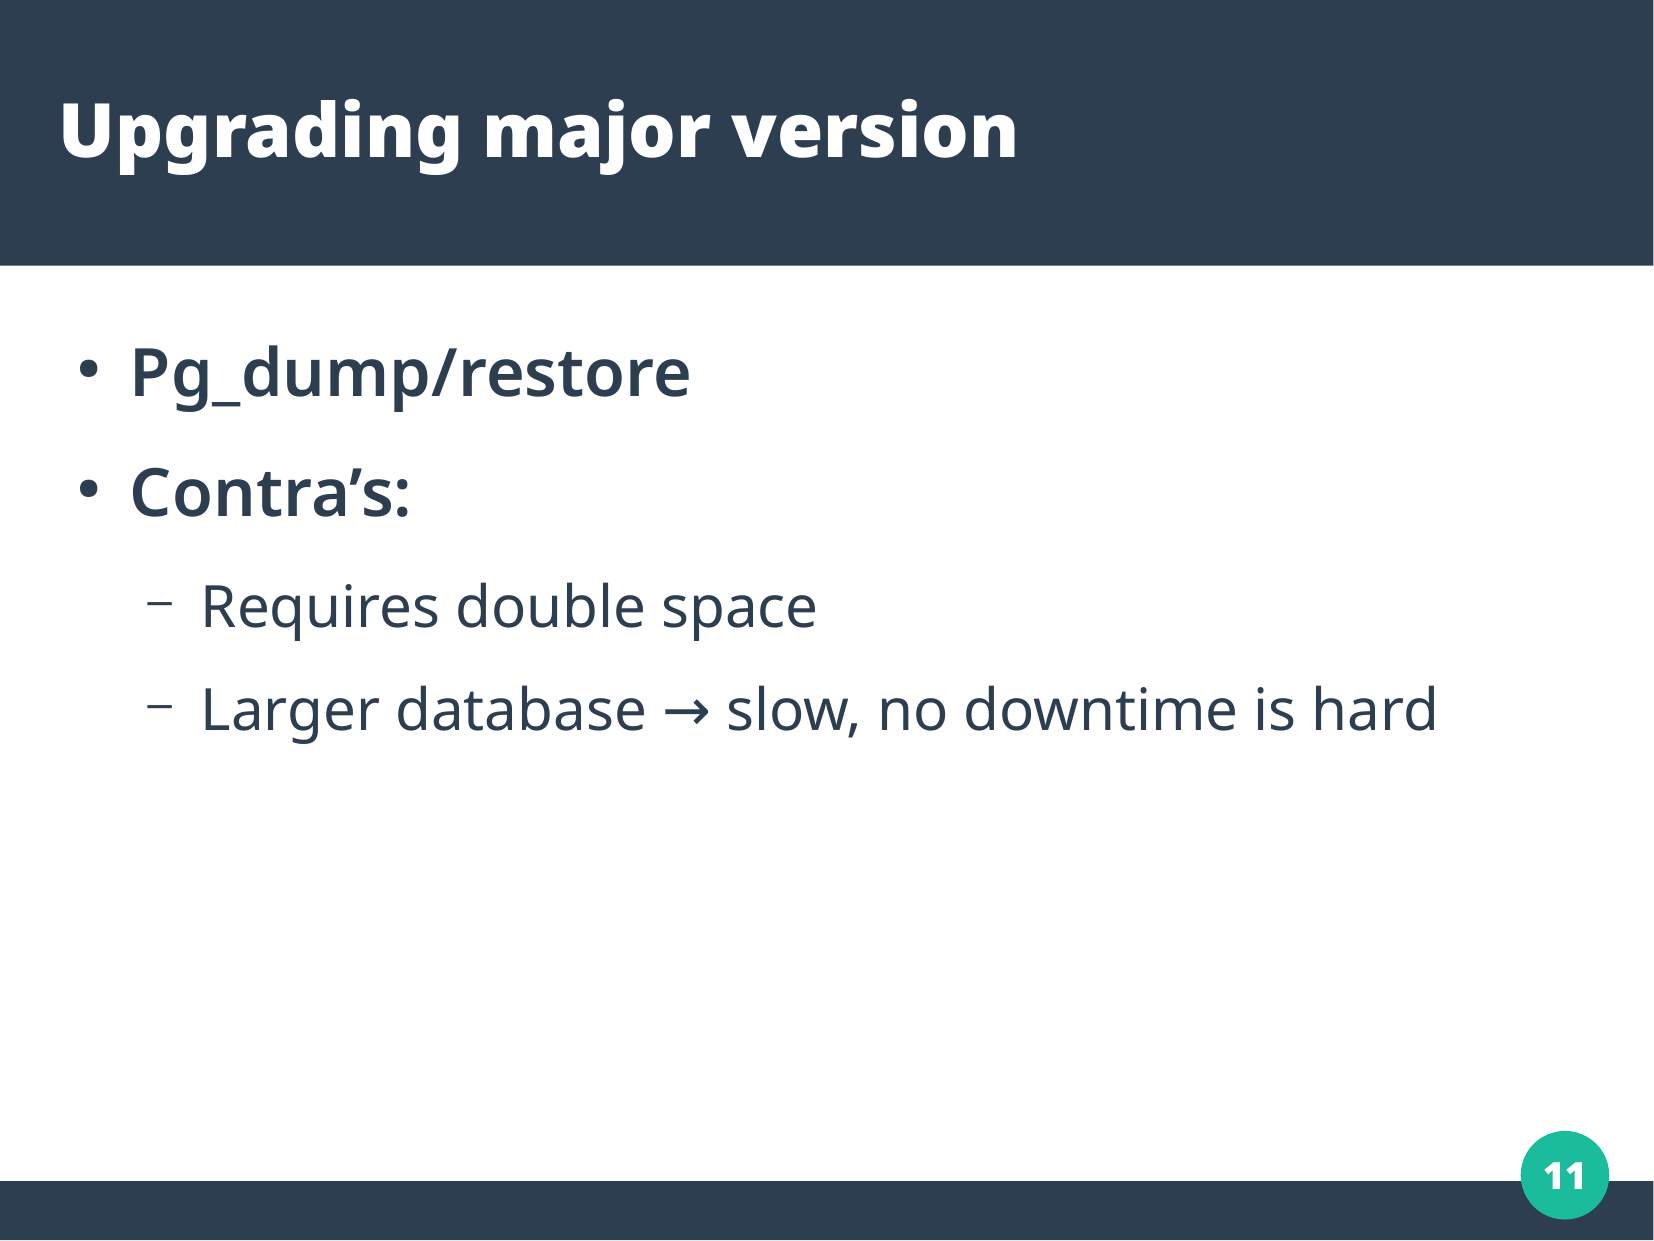

# Upgrading major version
Pg_dump/restore
Contra’s:
Requires double space
Larger database → slow, no downtime is hard
11